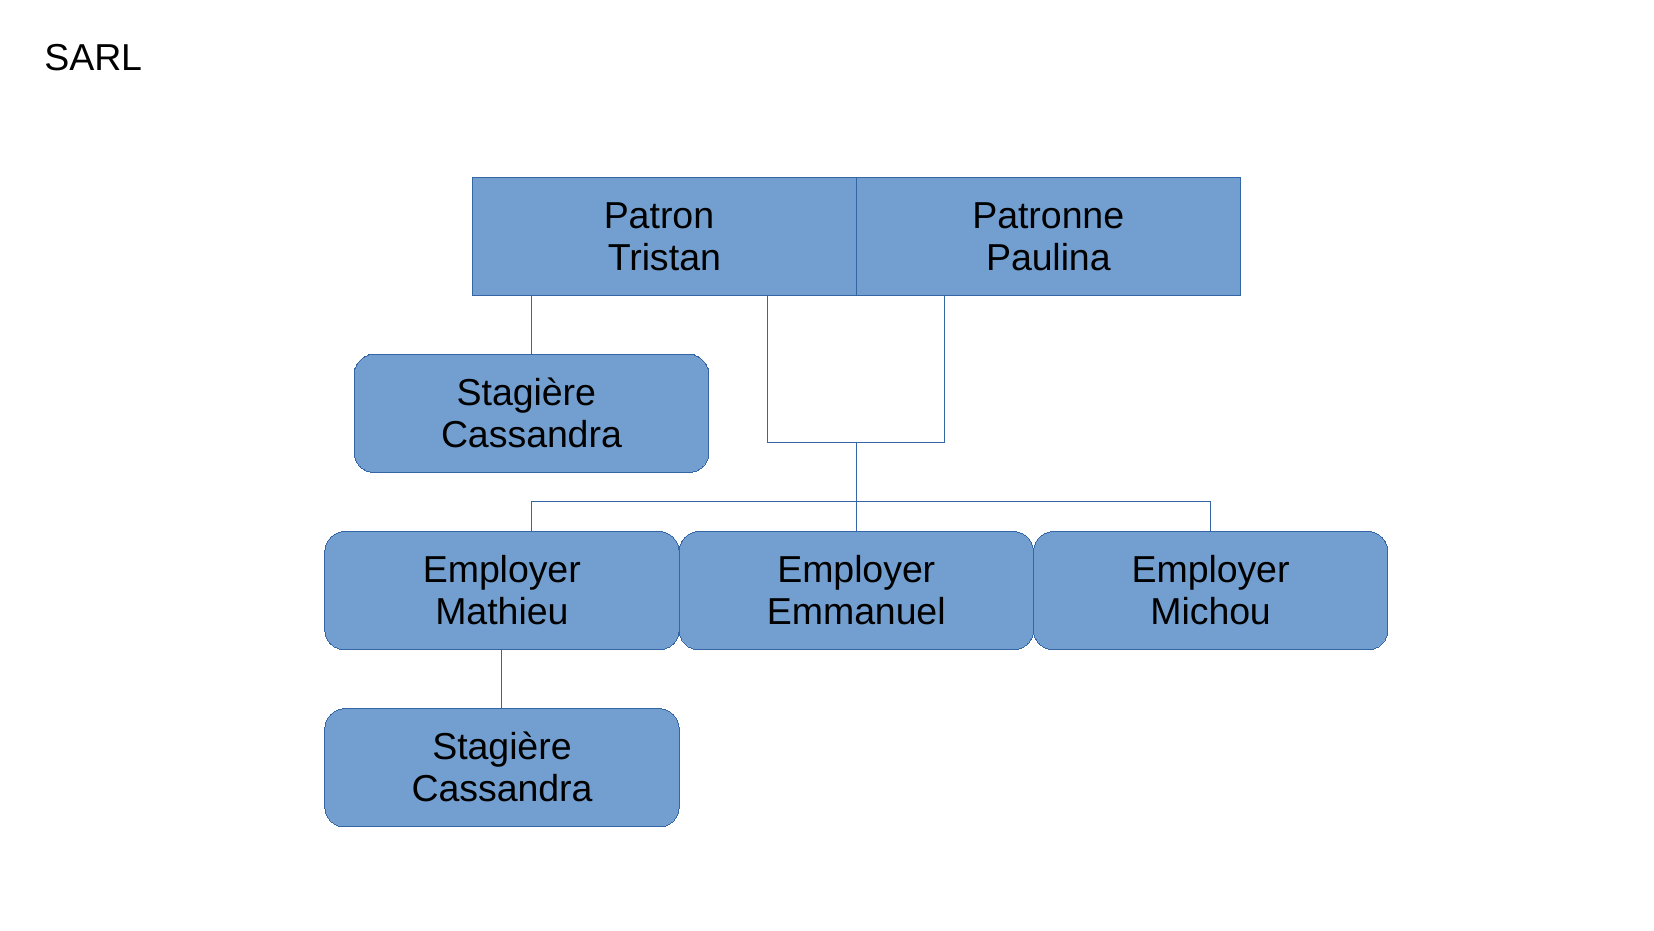

SARL
Patron
Tristan
Patronne
Paulina
Stagière
Cassandra
Employer
Mathieu
Employer
Emmanuel
Employer
Michou
Stagière
Cassandra